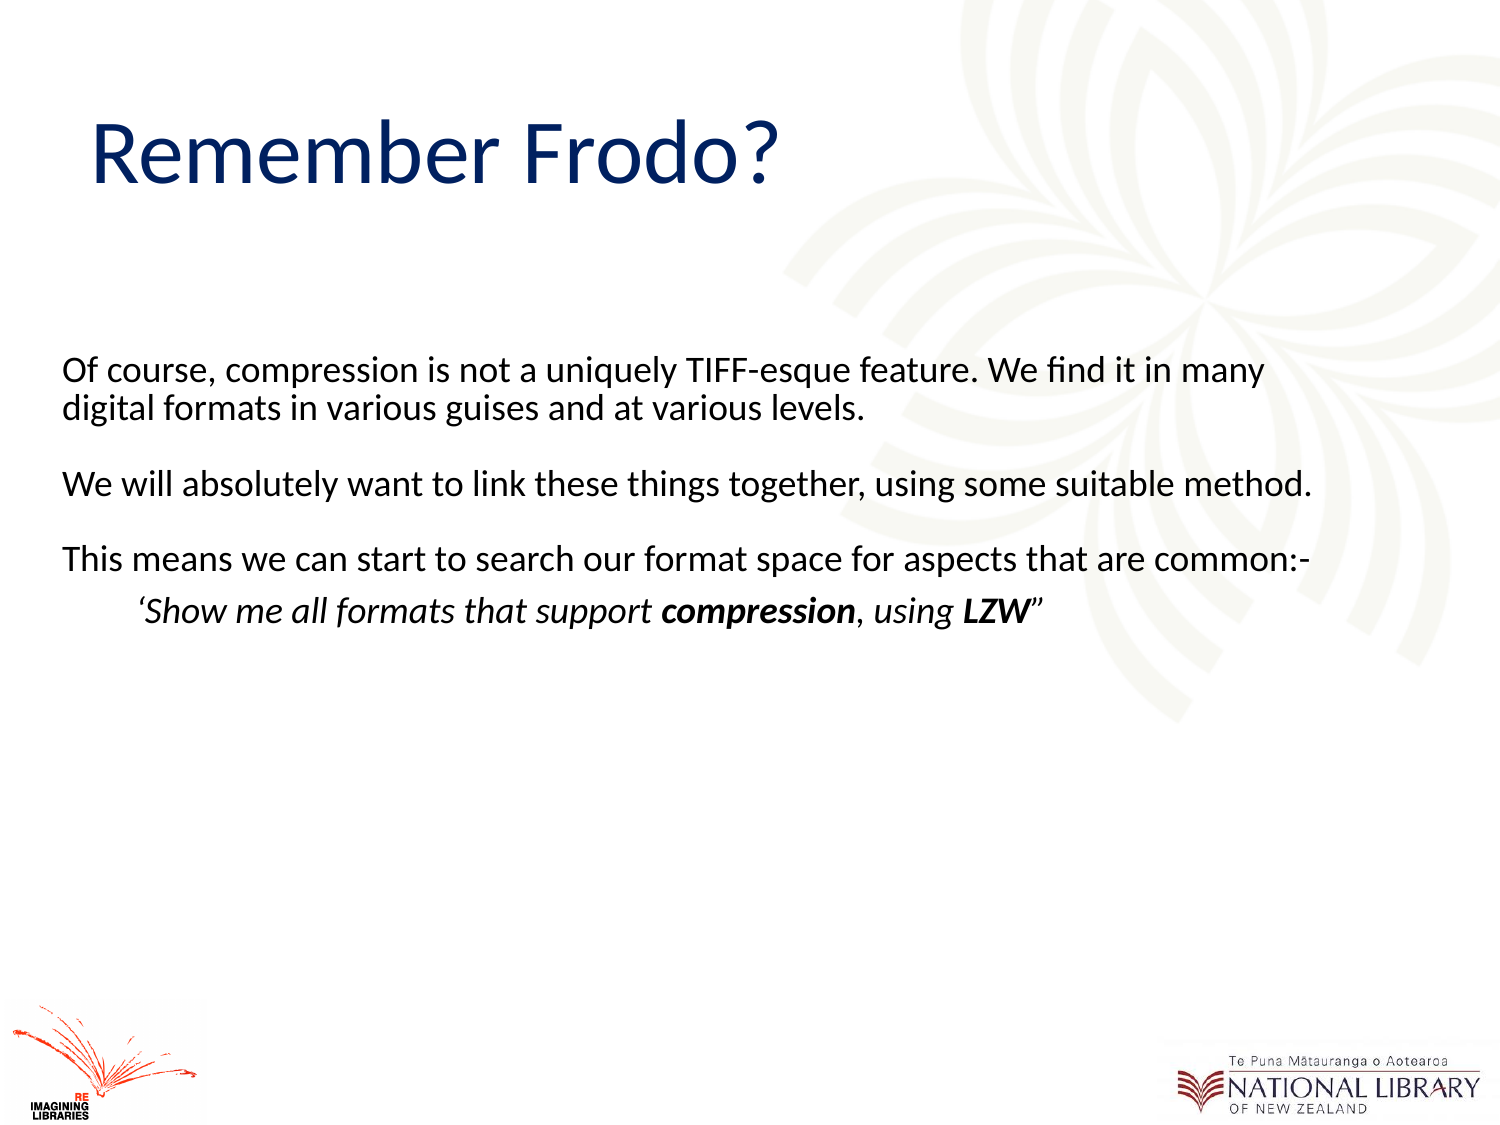

# Remember Frodo?
Of course, compression is not a uniquely TIFF-esque feature. We find it in many digital formats in various guises and at various levels.
We will absolutely want to link these things together, using some suitable method.
This means we can start to search our format space for aspects that are common:-
	‘Show me all formats that support compression, using LZW”